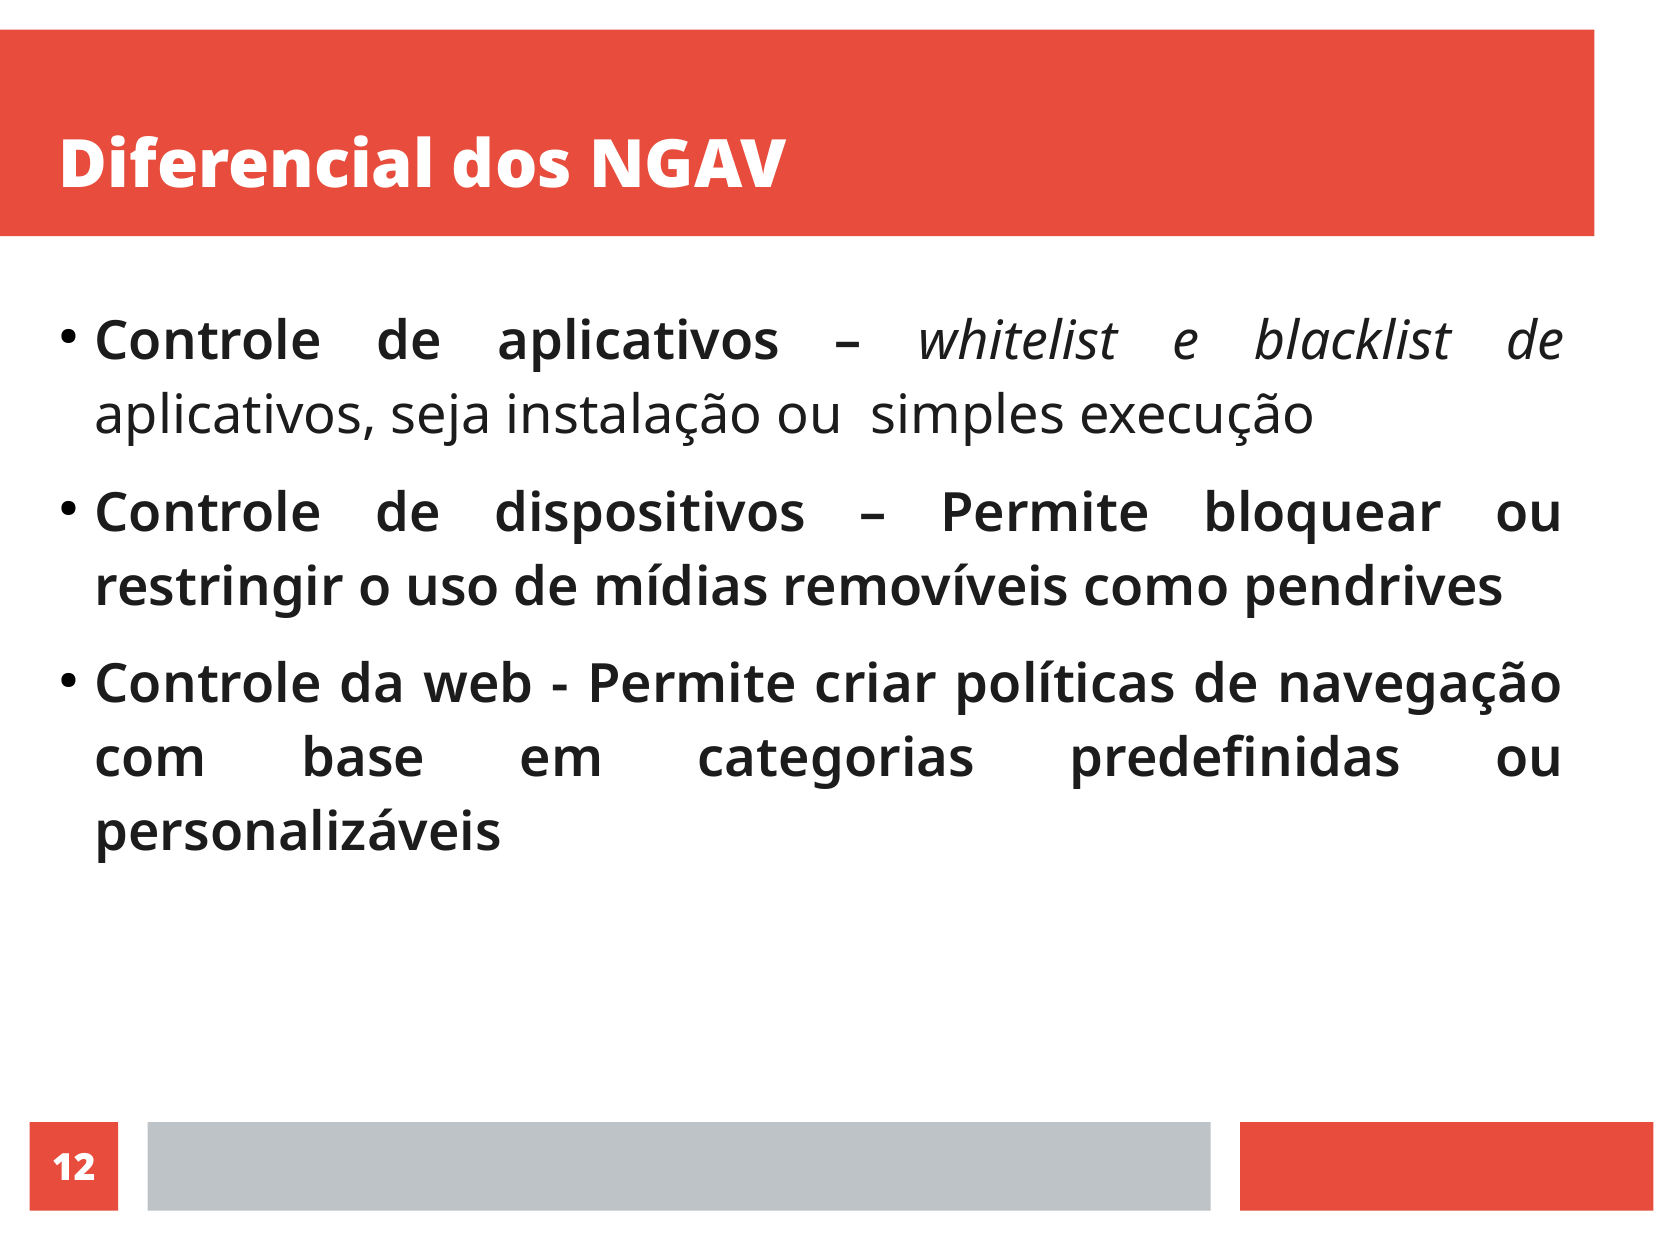

# Diferencial dos NGAV
Controle de aplicativos – whitelist e blacklist de aplicativos, seja instalação ou simples execução
Controle de dispositivos – Permite bloquear ou restringir o uso de mídias removíveis como pendrives
Controle da web - Permite criar políticas de navegação com base em categorias predefinidas ou personalizáveis
12